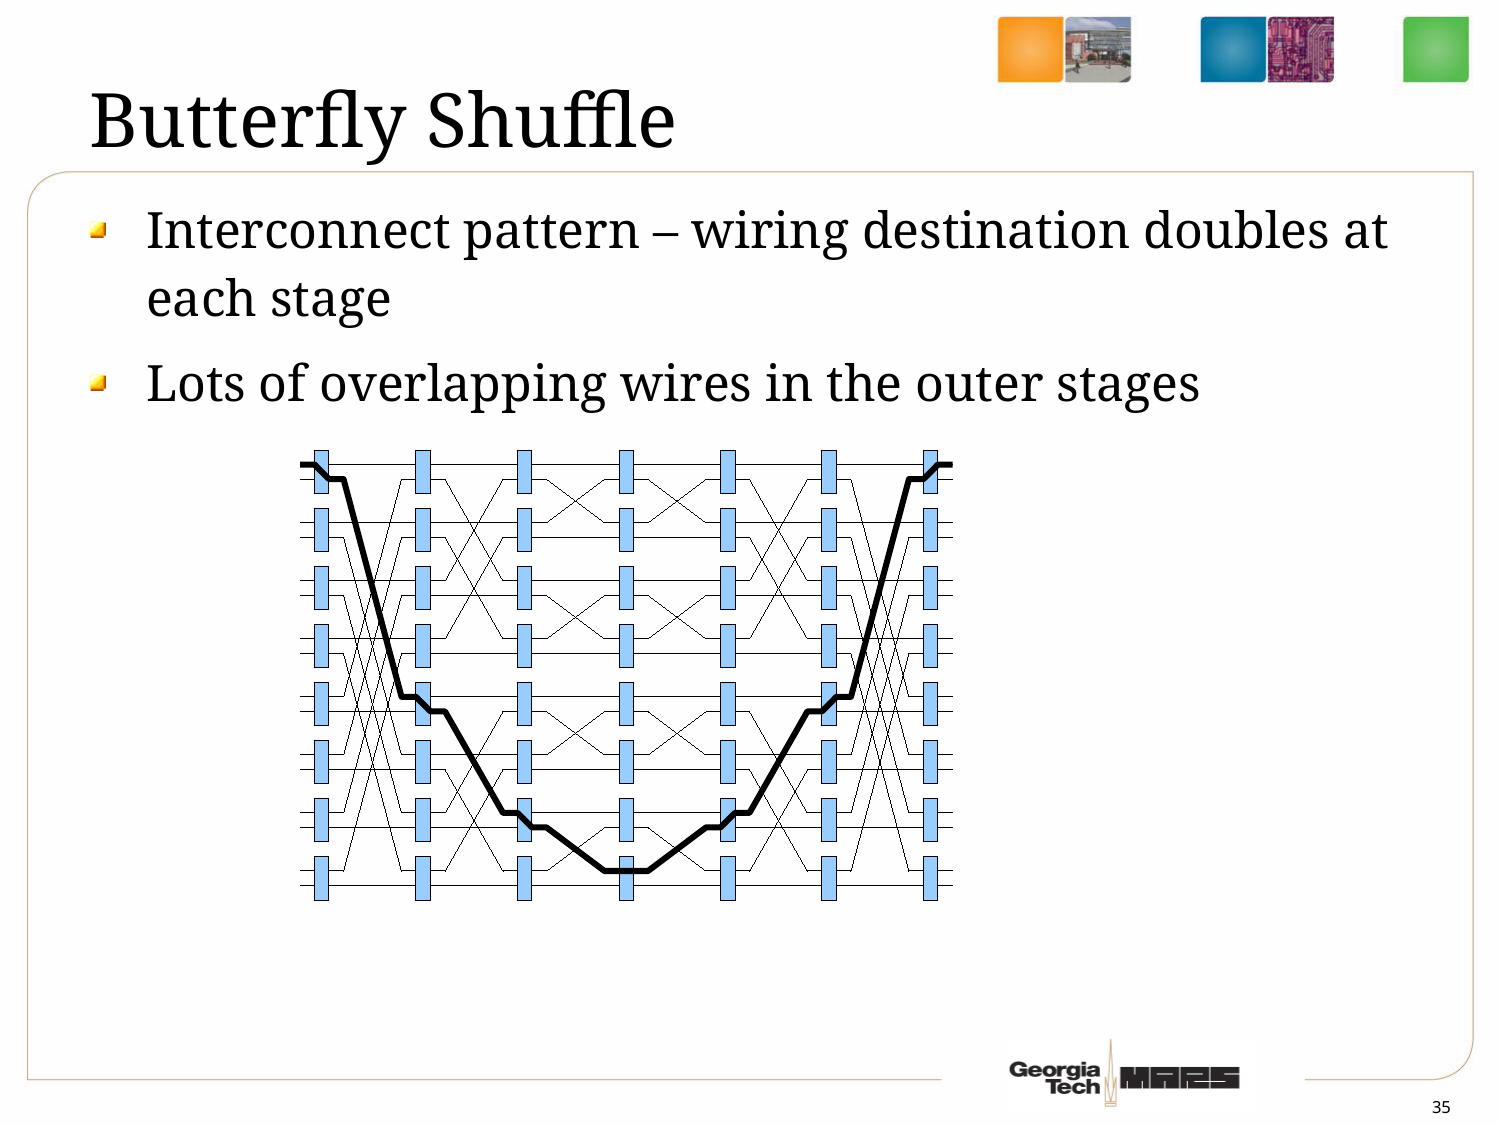

# Butterfly Shuffle
Interconnect pattern – wiring destination doubles at each stage
Lots of overlapping wires in the outer stages
35